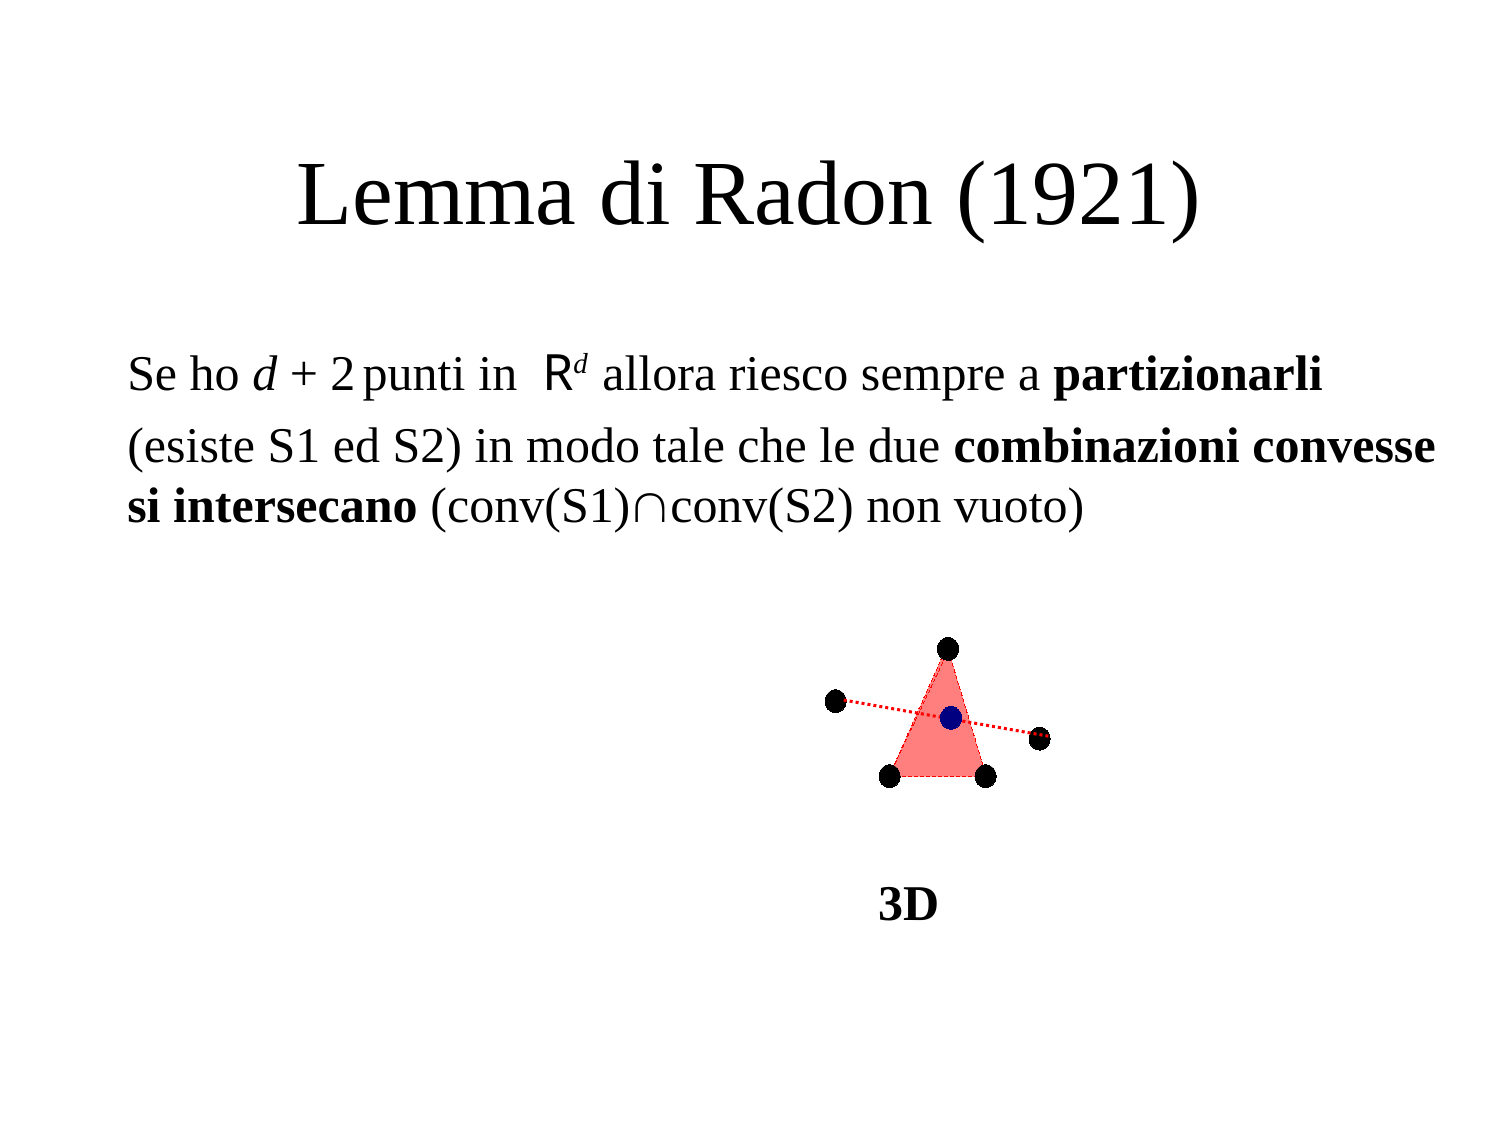

# Lemma di Radon (1921)
Se ho d + 2 punti in Rd allora riesco sempre a partizionarli (esiste S1 ed S2) in modo tale che le due combinazioni convesse si intersecano (conv(S1)conv(S2) non vuoto)
3D